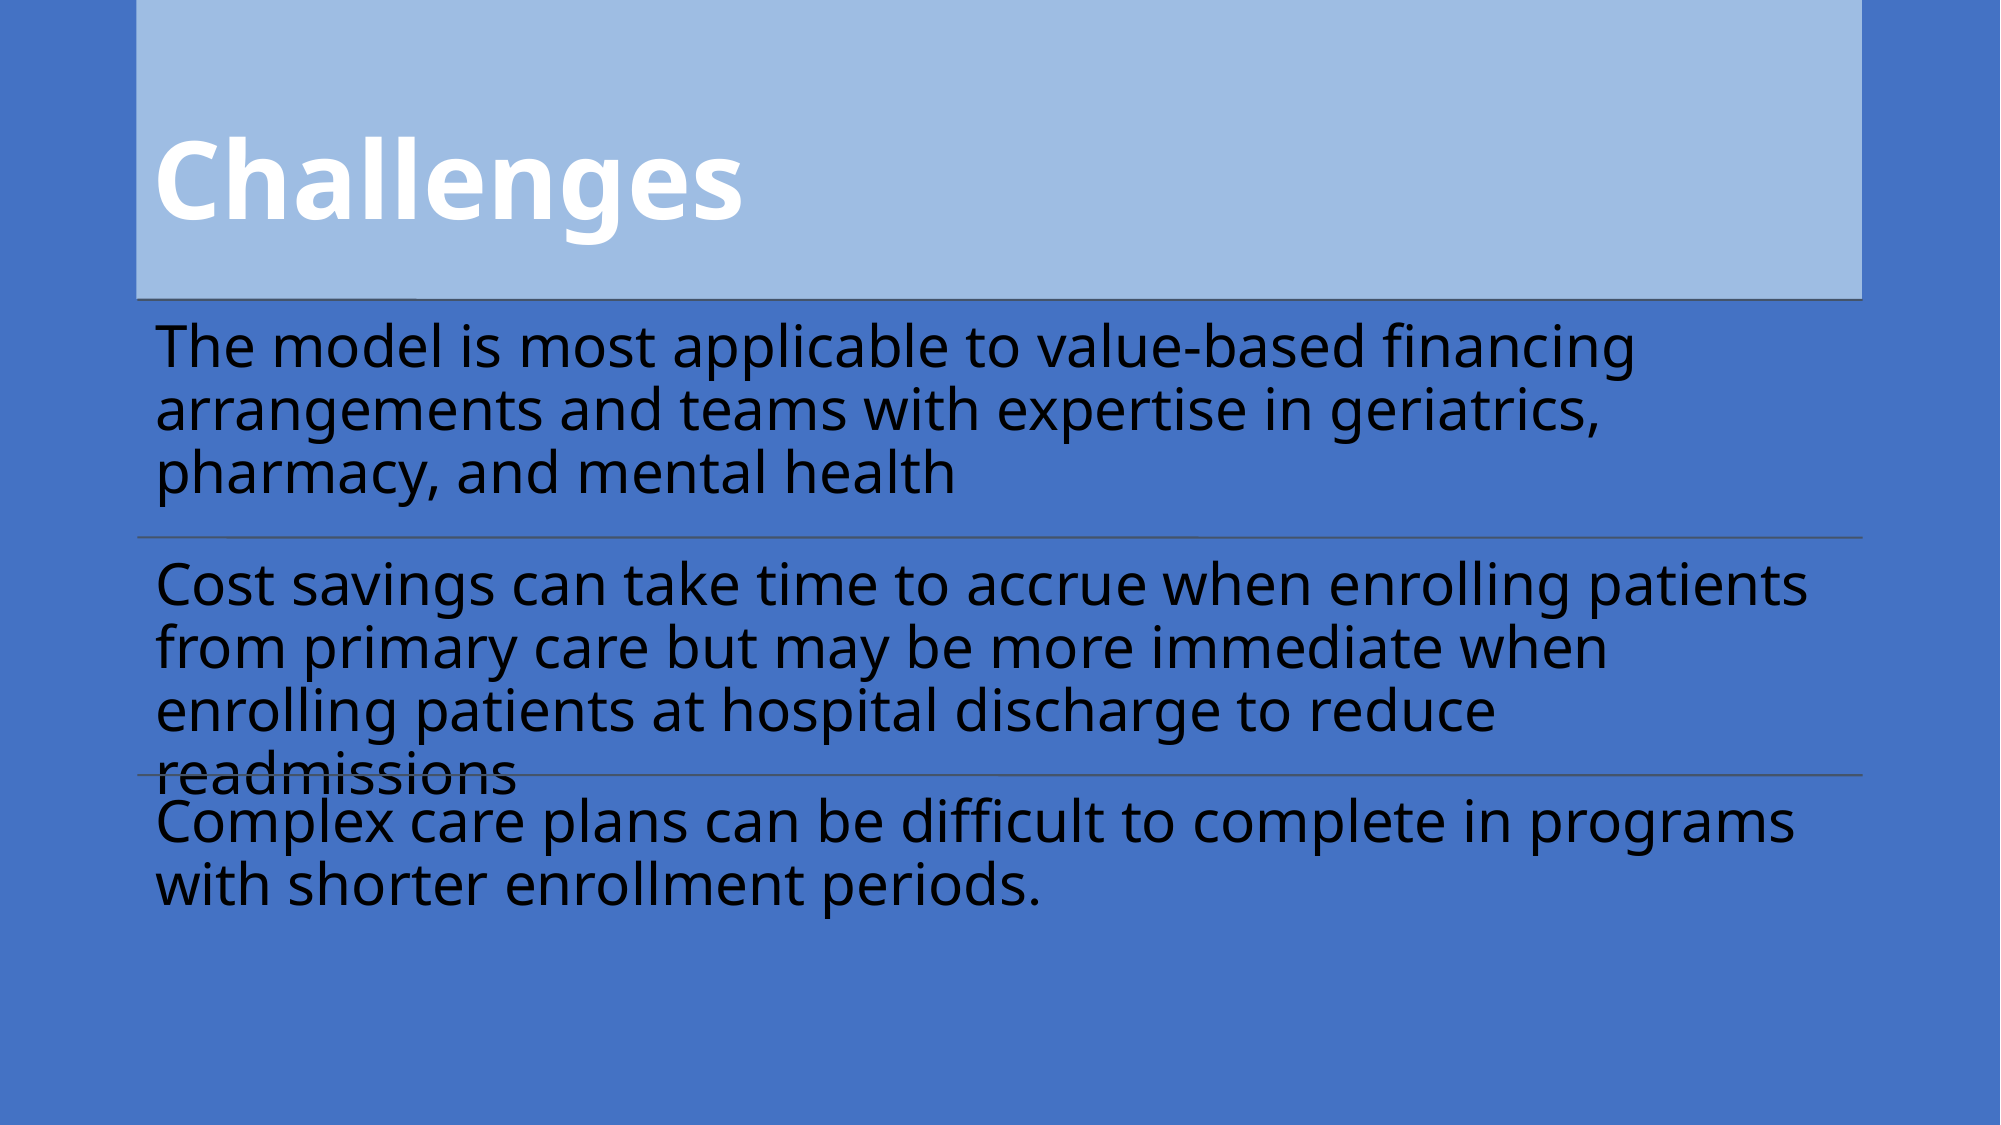

# Challenges
The model is most applicable to value-based financing arrangements and teams with expertise in geriatrics, pharmacy, and mental health
Cost savings can take time to accrue when enrolling patients from primary care but may be more immediate when enrolling patients at hospital discharge to reduce readmissions
Complex care plans can be difficult to complete in programs with shorter enrollment periods.